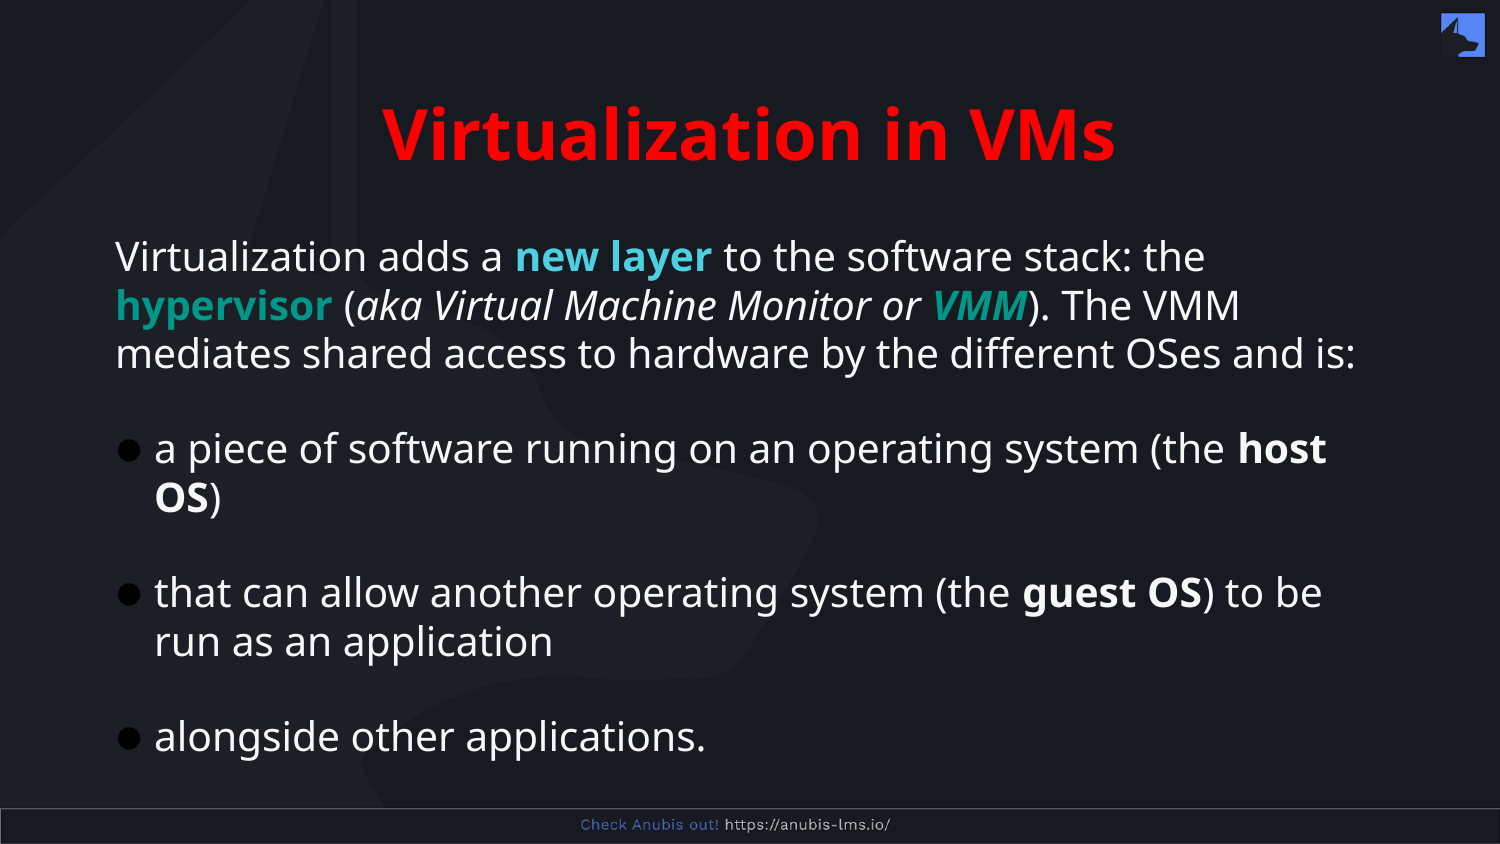

# Virtualization in VMs
Virtualization adds a new layer to the software stack: the hypervisor (aka Virtual Machine Monitor or VMM). The VMM mediates shared access to hardware by the different OSes and is:
a piece of software running on an operating system (the host OS)
that can allow another operating system (the guest OS) to be run as an application
alongside other applications.